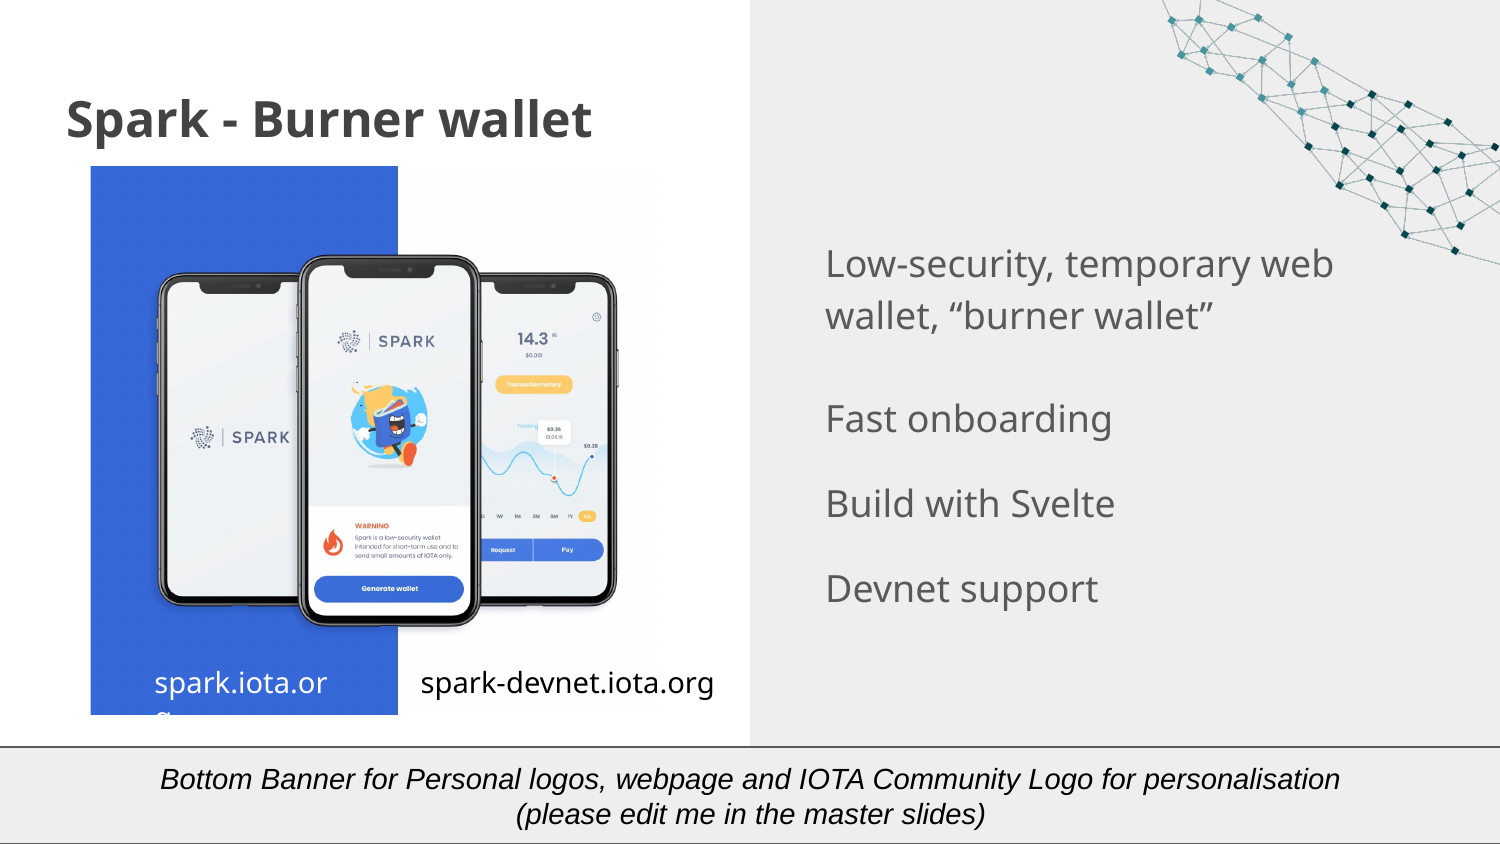

# Spark - Burner wallet
Low-security, temporary web wallet, “burner wallet”
Fast onboarding
Build with Svelte
Devnet support
spark.iota.org
spark-devnet.iota.org